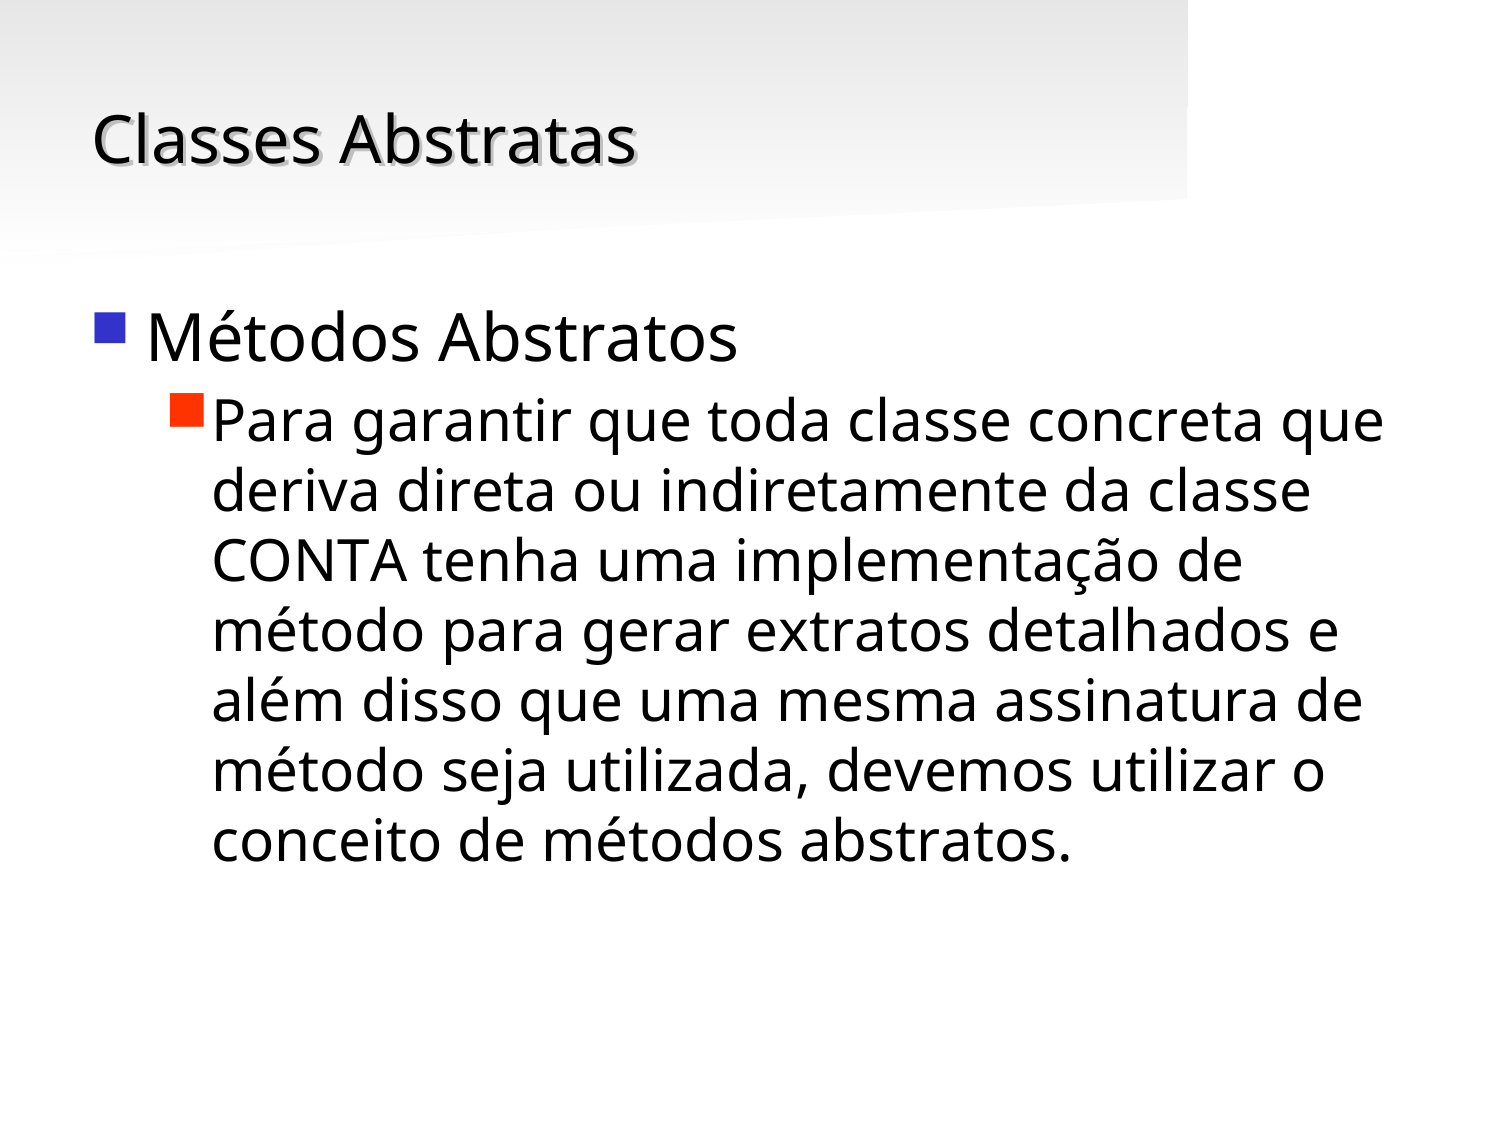

Classes Abstratas
Métodos Abstratos
Para garantir que toda classe concreta que deriva direta ou indiretamente da classe CONTA tenha uma implementação de método para gerar extratos detalhados e além disso que uma mesma assinatura de método seja utilizada, devemos utilizar o conceito de métodos abstratos.